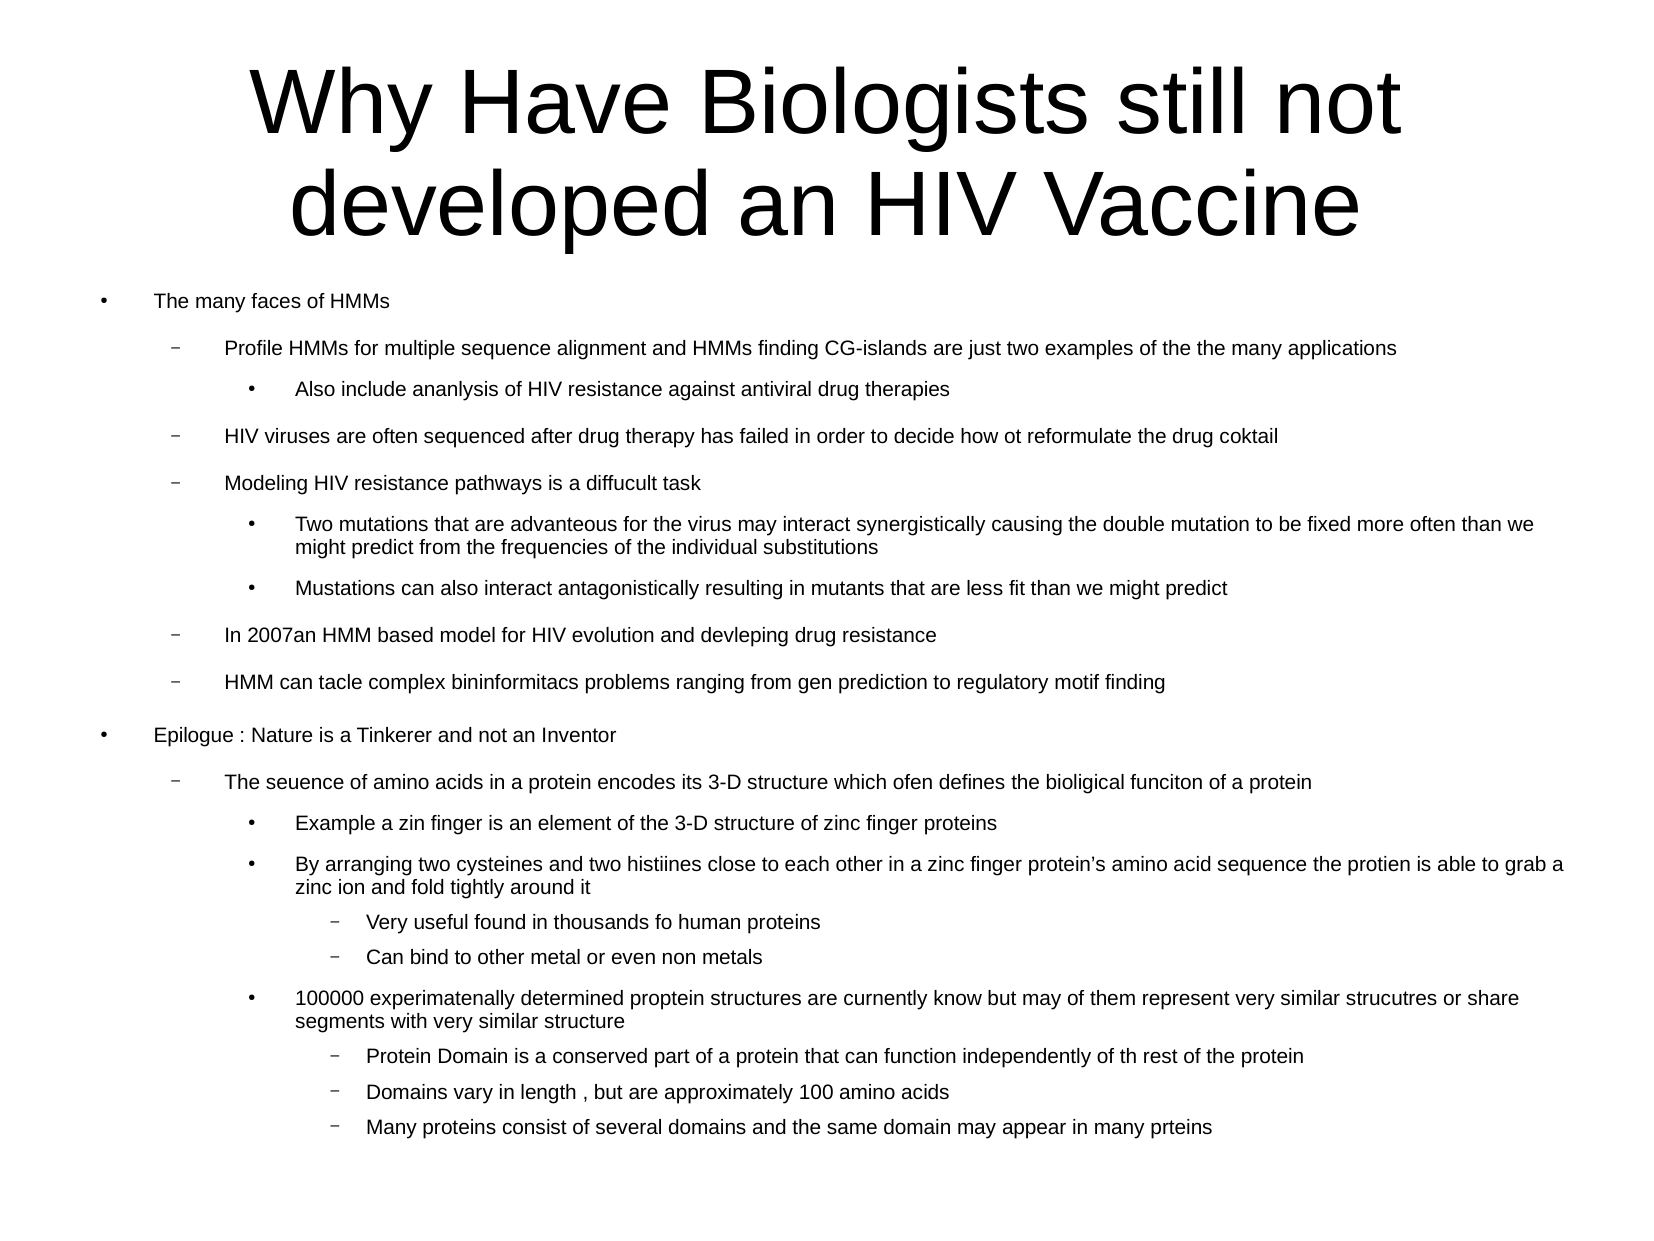

# Why Have Biologists still not developed an HIV Vaccine
The many faces of HMMs
Profile HMMs for multiple sequence alignment and HMMs finding CG-islands are just two examples of the the many applications
Also include ananlysis of HIV resistance against antiviral drug therapies
HIV viruses are often sequenced after drug therapy has failed in order to decide how ot reformulate the drug coktail
Modeling HIV resistance pathways is a diffucult task
Two mutations that are advanteous for the virus may interact synergistically causing the double mutation to be fixed more often than we might predict from the frequencies of the individual substitutions
Mustations can also interact antagonistically resulting in mutants that are less fit than we might predict
In 2007an HMM based model for HIV evolution and devleping drug resistance
HMM can tacle complex bininformitacs problems ranging from gen prediction to regulatory motif finding
Epilogue : Nature is a Tinkerer and not an Inventor
The seuence of amino acids in a protein encodes its 3-D structure which ofen defines the bioligical funciton of a protein
Example a zin finger is an element of the 3-D structure of zinc finger proteins
By arranging two cysteines and two histiines close to each other in a zinc finger protein’s amino acid sequence the protien is able to grab a zinc ion and fold tightly around it
Very useful found in thousands fo human proteins
Can bind to other metal or even non metals
100000 experimatenally determined proptein structures are curnently know but may of them represent very similar strucutres or share segments with very similar structure
Protein Domain is a conserved part of a protein that can function independently of th rest of the protein
Domains vary in length , but are approximately 100 amino acids
Many proteins consist of several domains and the same domain may appear in many prteins